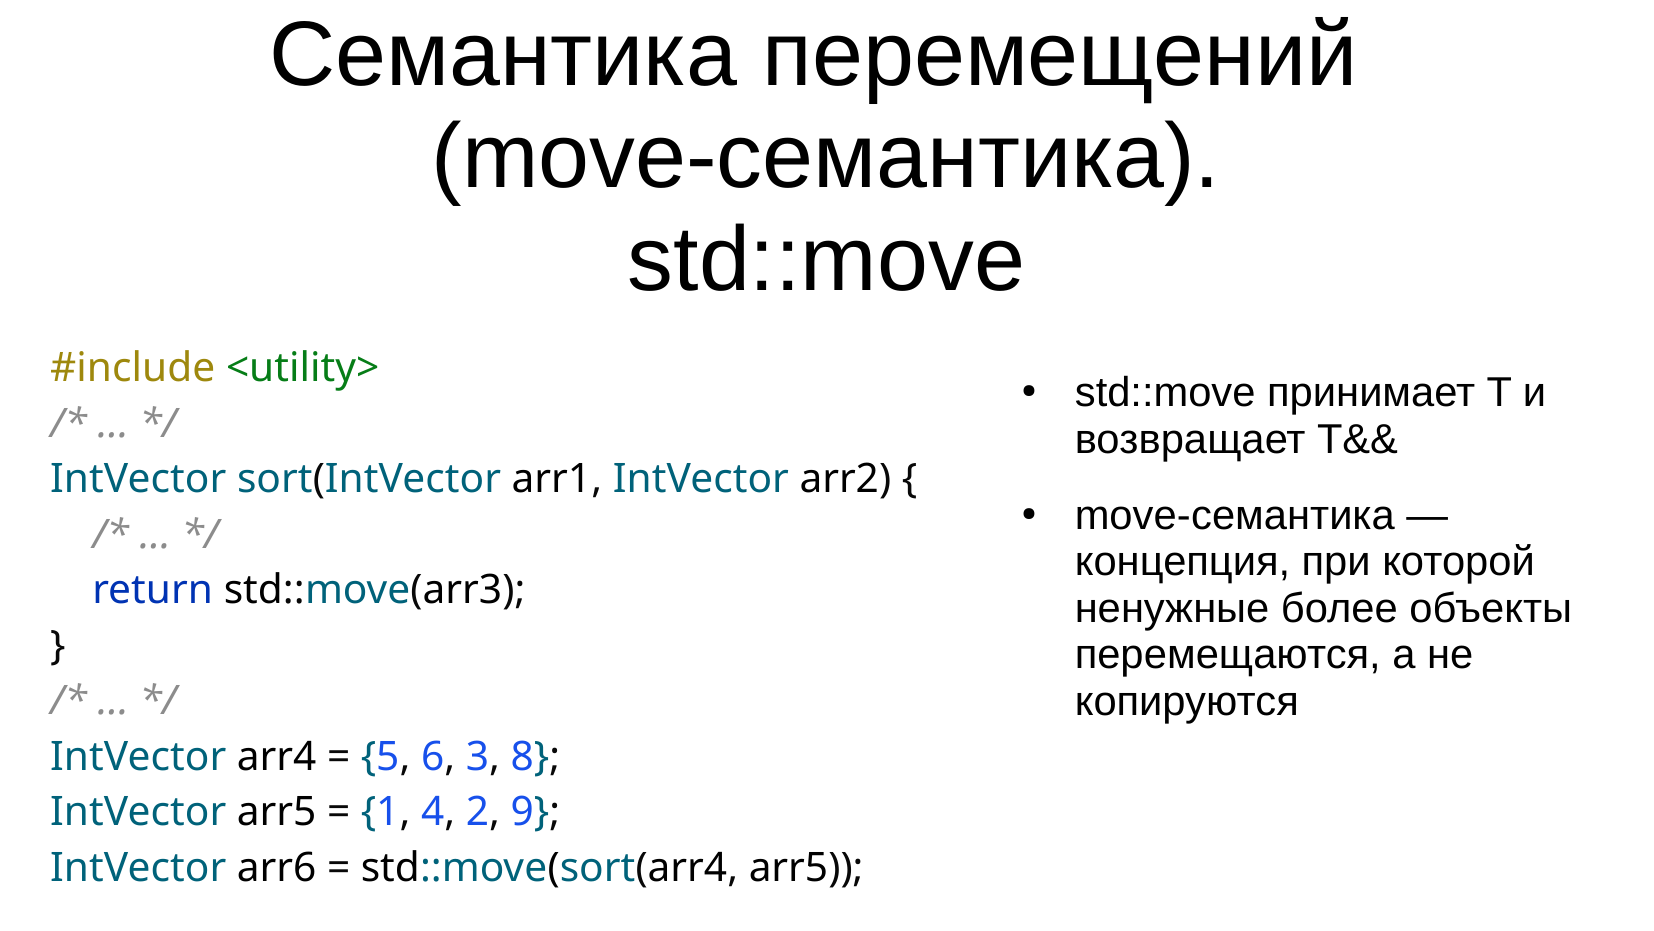

# Семантика перемещений (move-семантика). std::move
#include <utility>
/* ... */
IntVector sort(IntVector arr1, IntVector arr2) {
 /* ... */
 return std::move(arr3);
}
/* ... */
IntVector arr4 = {5, 6, 3, 8};
IntVector arr5 = {1, 4, 2, 9};
IntVector arr6 = std::move(sort(arr4, arr5));
std::move принимает T и возвращает T&&
move-семантика — концепция, при которой ненужные более объекты перемещаются, а не копируются